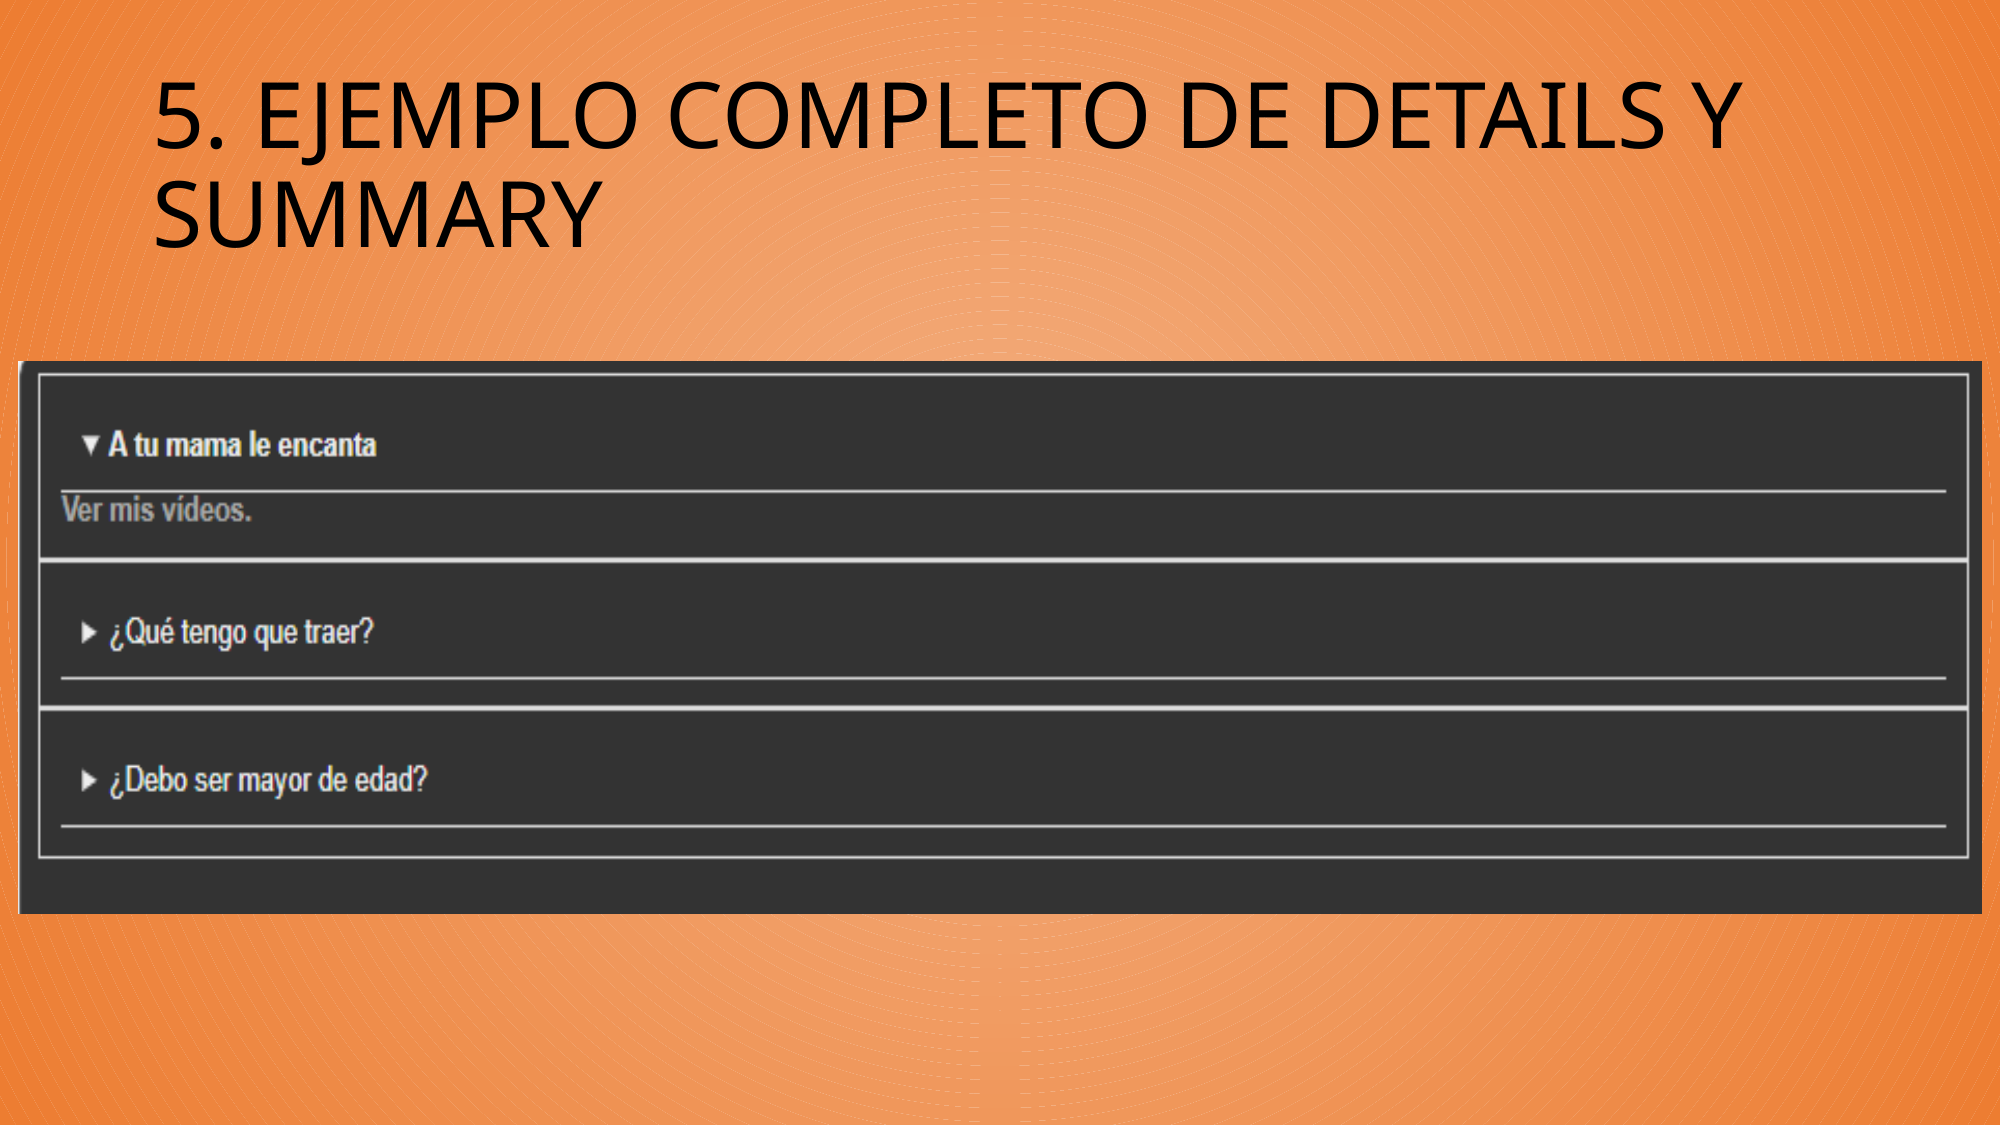

# 5. EJEMPLO COMPLETO DE DETAILS Y SUMMARY